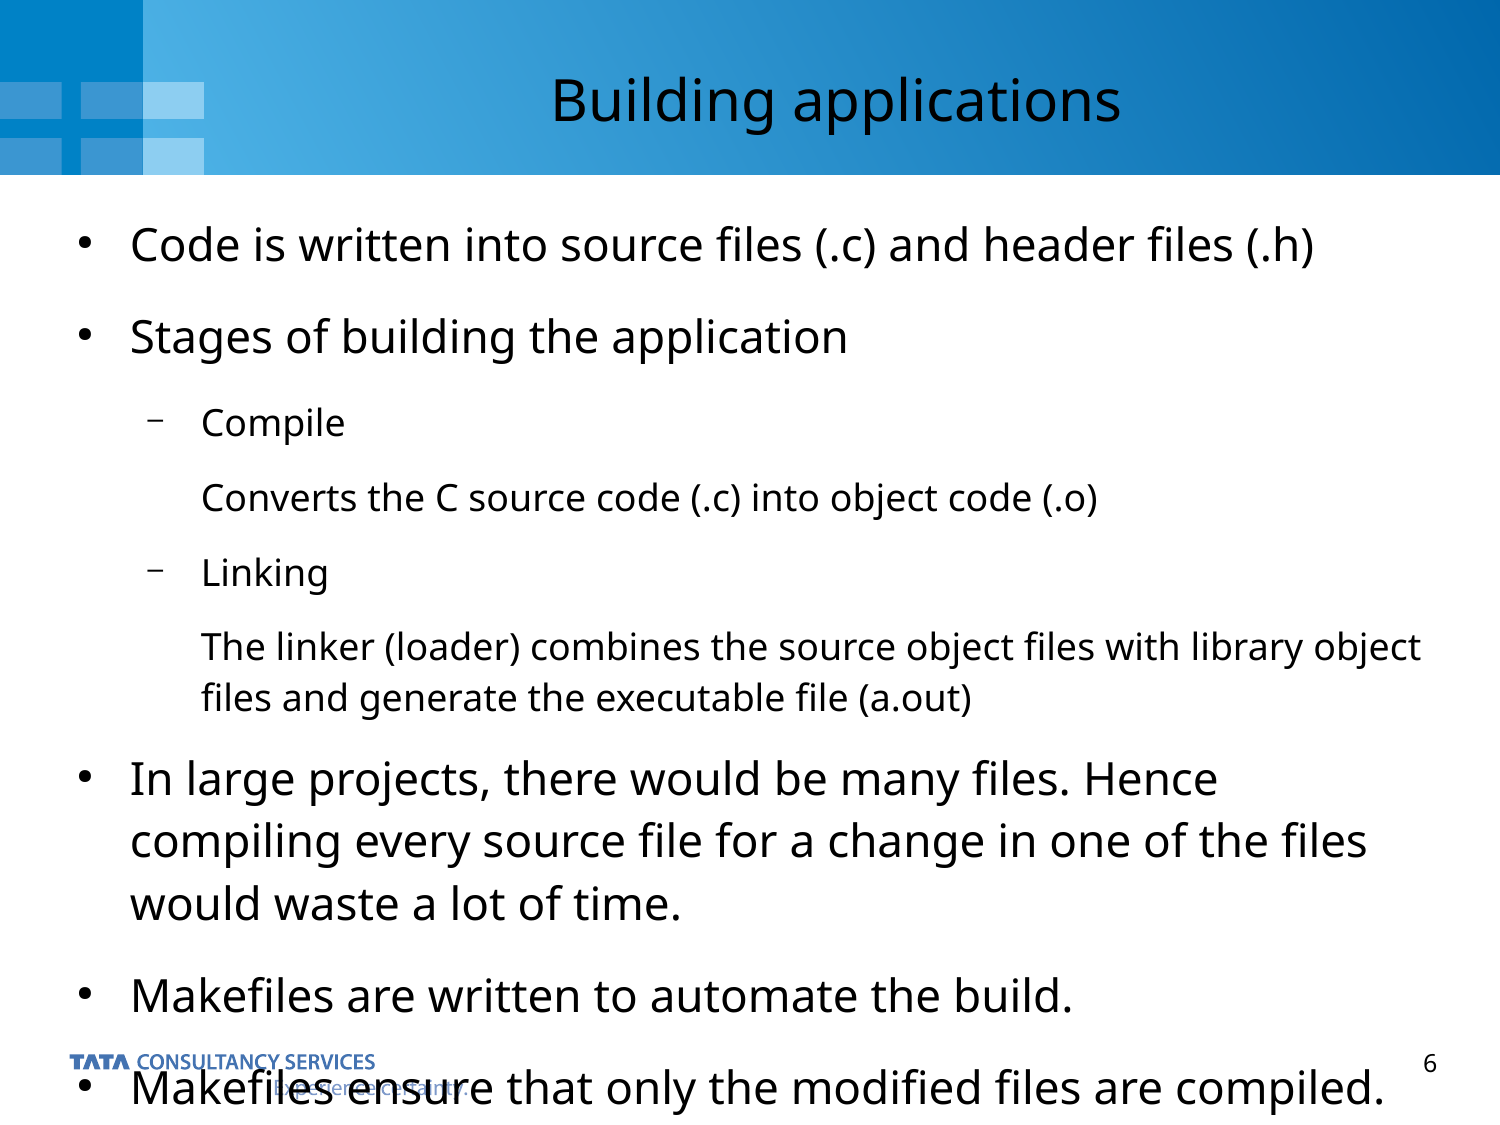

# Building applications
Code is written into source files (.c) and header files (.h)
Stages of building the application
Compile
Converts the C source code (.c) into object code (.o)
Linking
The linker (loader) combines the source object files with library object files and generate the executable file (a.out)
In large projects, there would be many files. Hence compiling every source file for a change in one of the files would waste a lot of time.
Makefiles are written to automate the build.
Makefiles ensure that only the modified files are compiled.